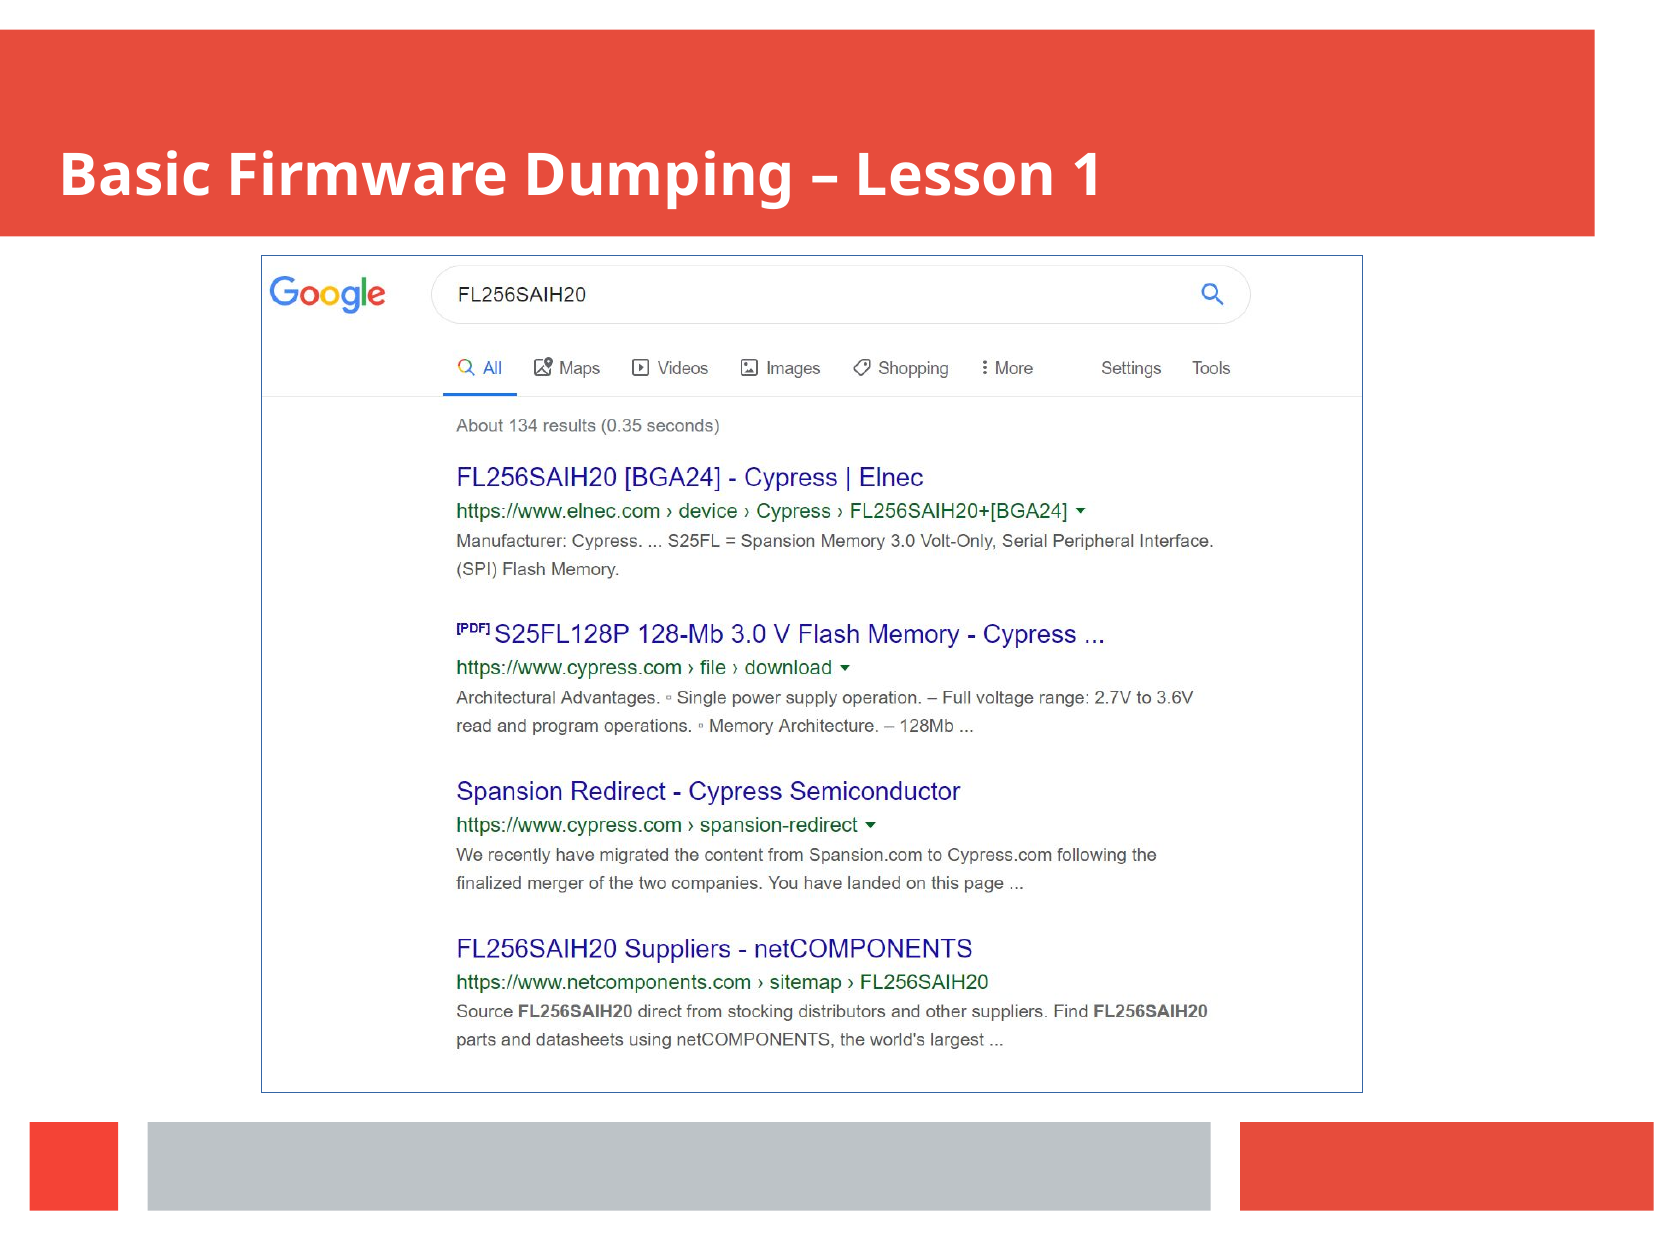

# Basic Firmware Dumping – Lesson 1